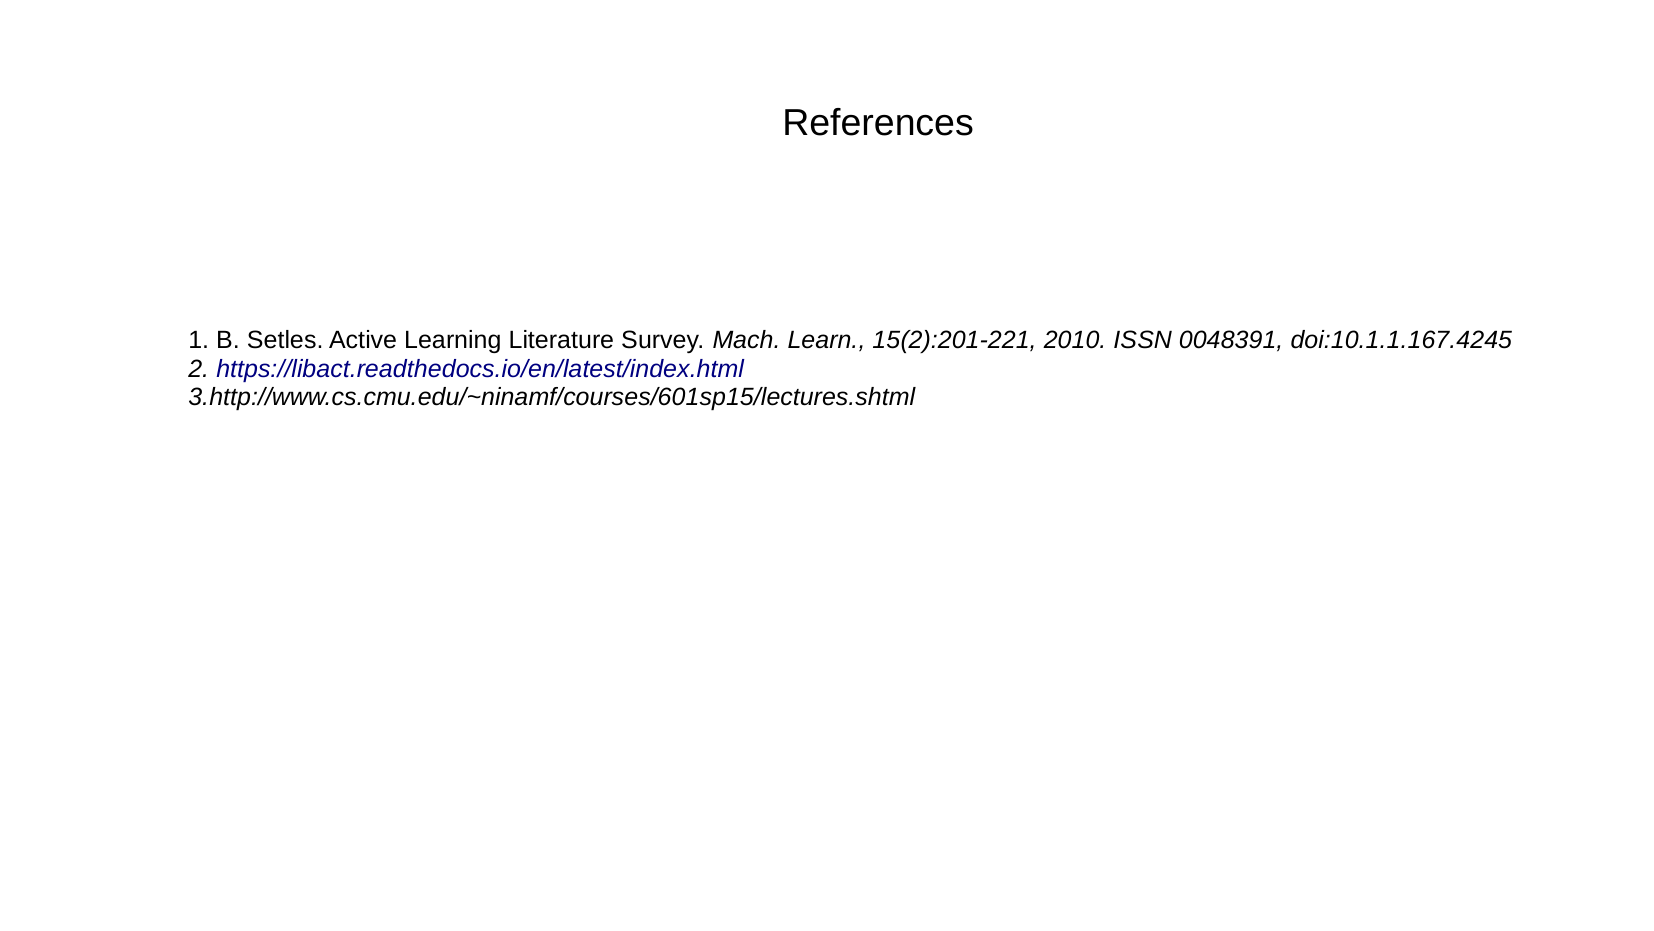

References
1. B. Setles. Active Learning Literature Survey. Mach. Learn., 15(2):201-221, 2010. ISSN 0048391, doi:10.1.1.167.4245
2. https://libact.readthedocs.io/en/latest/index.html
3.http://www.cs.cmu.edu/~ninamf/courses/601sp15/lectures.shtml
26